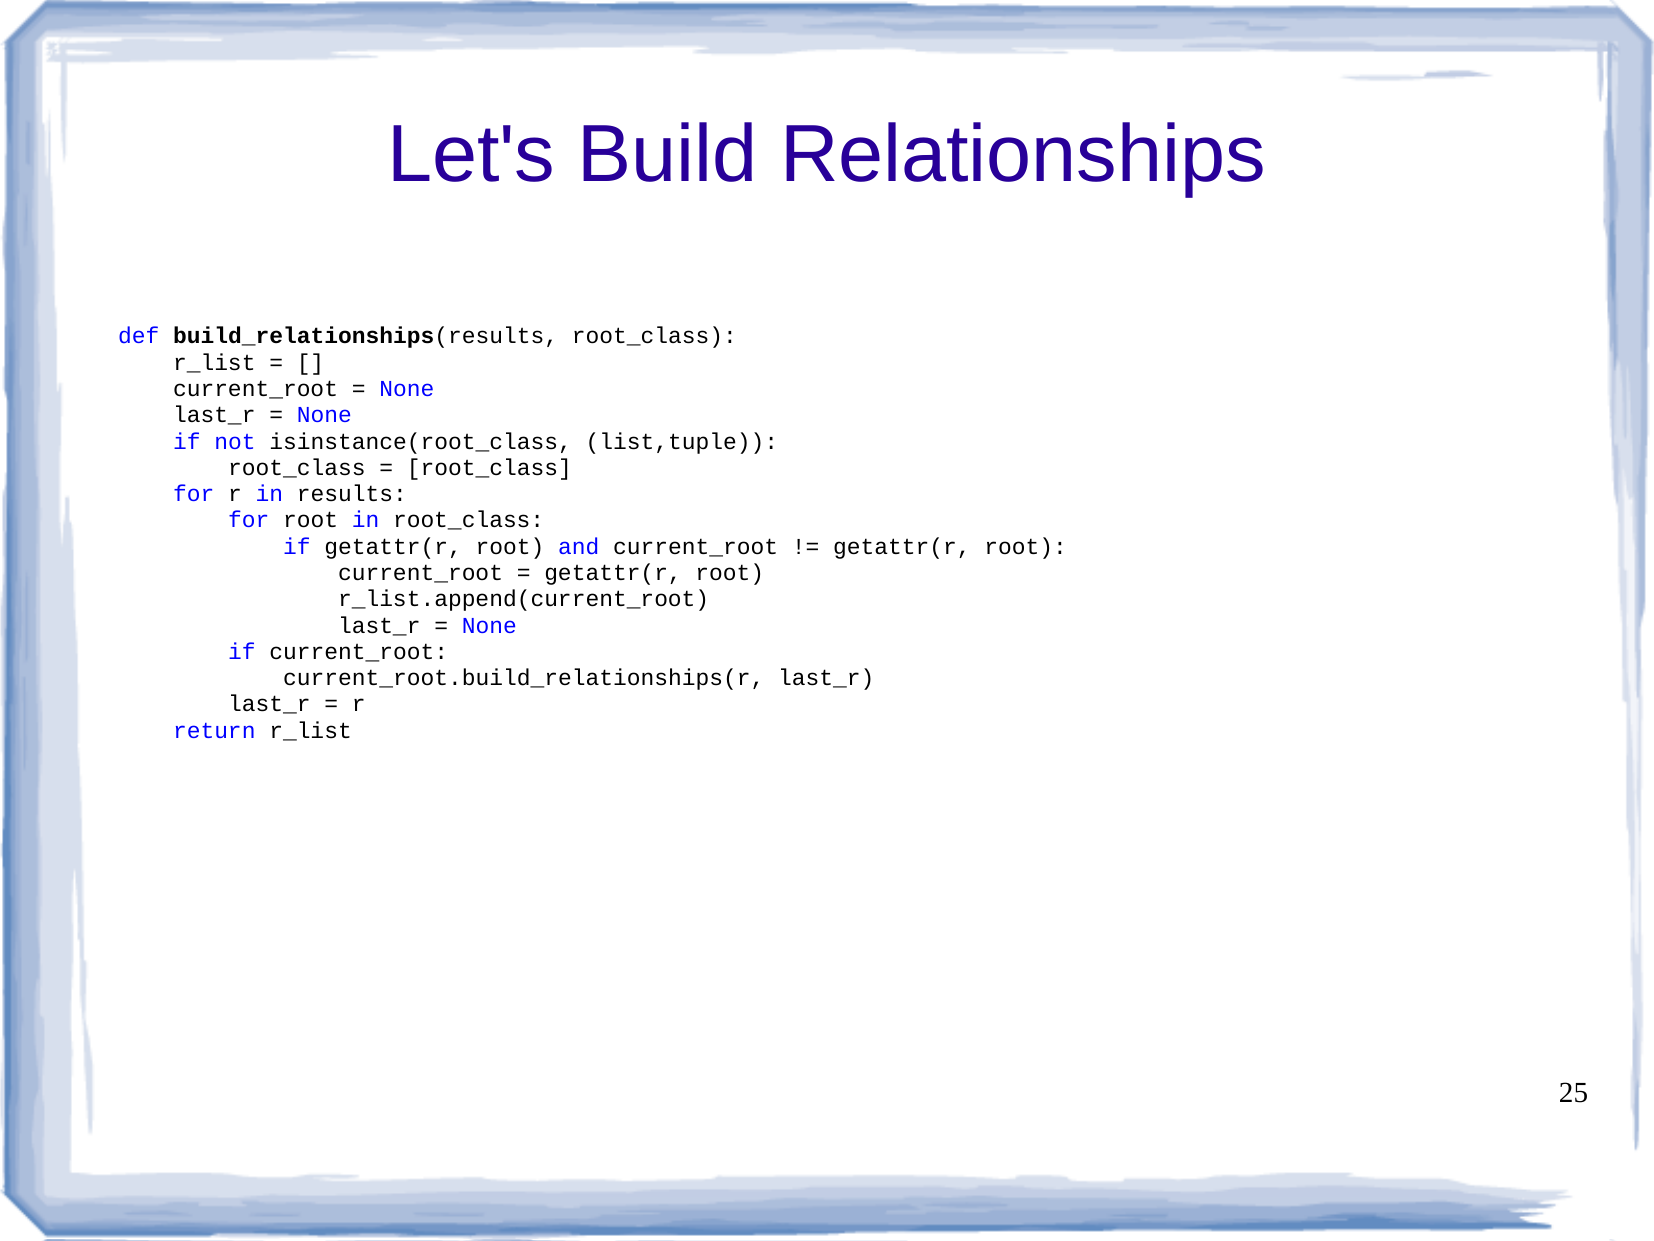

# Let's Build Relationships
def build_relationships(results, root_class):
 r_list = []
 current_root = None
 last_r = None
 if not isinstance(root_class, (list,tuple)):
 root_class = [root_class]
 for r in results:
 for root in root_class:
 if getattr(r, root) and current_root != getattr(r, root):
 current_root = getattr(r, root)
 r_list.append(current_root)
 last_r = None
 if current_root:
 current_root.build_relationships(r, last_r)
 last_r = r
 return r_list
25